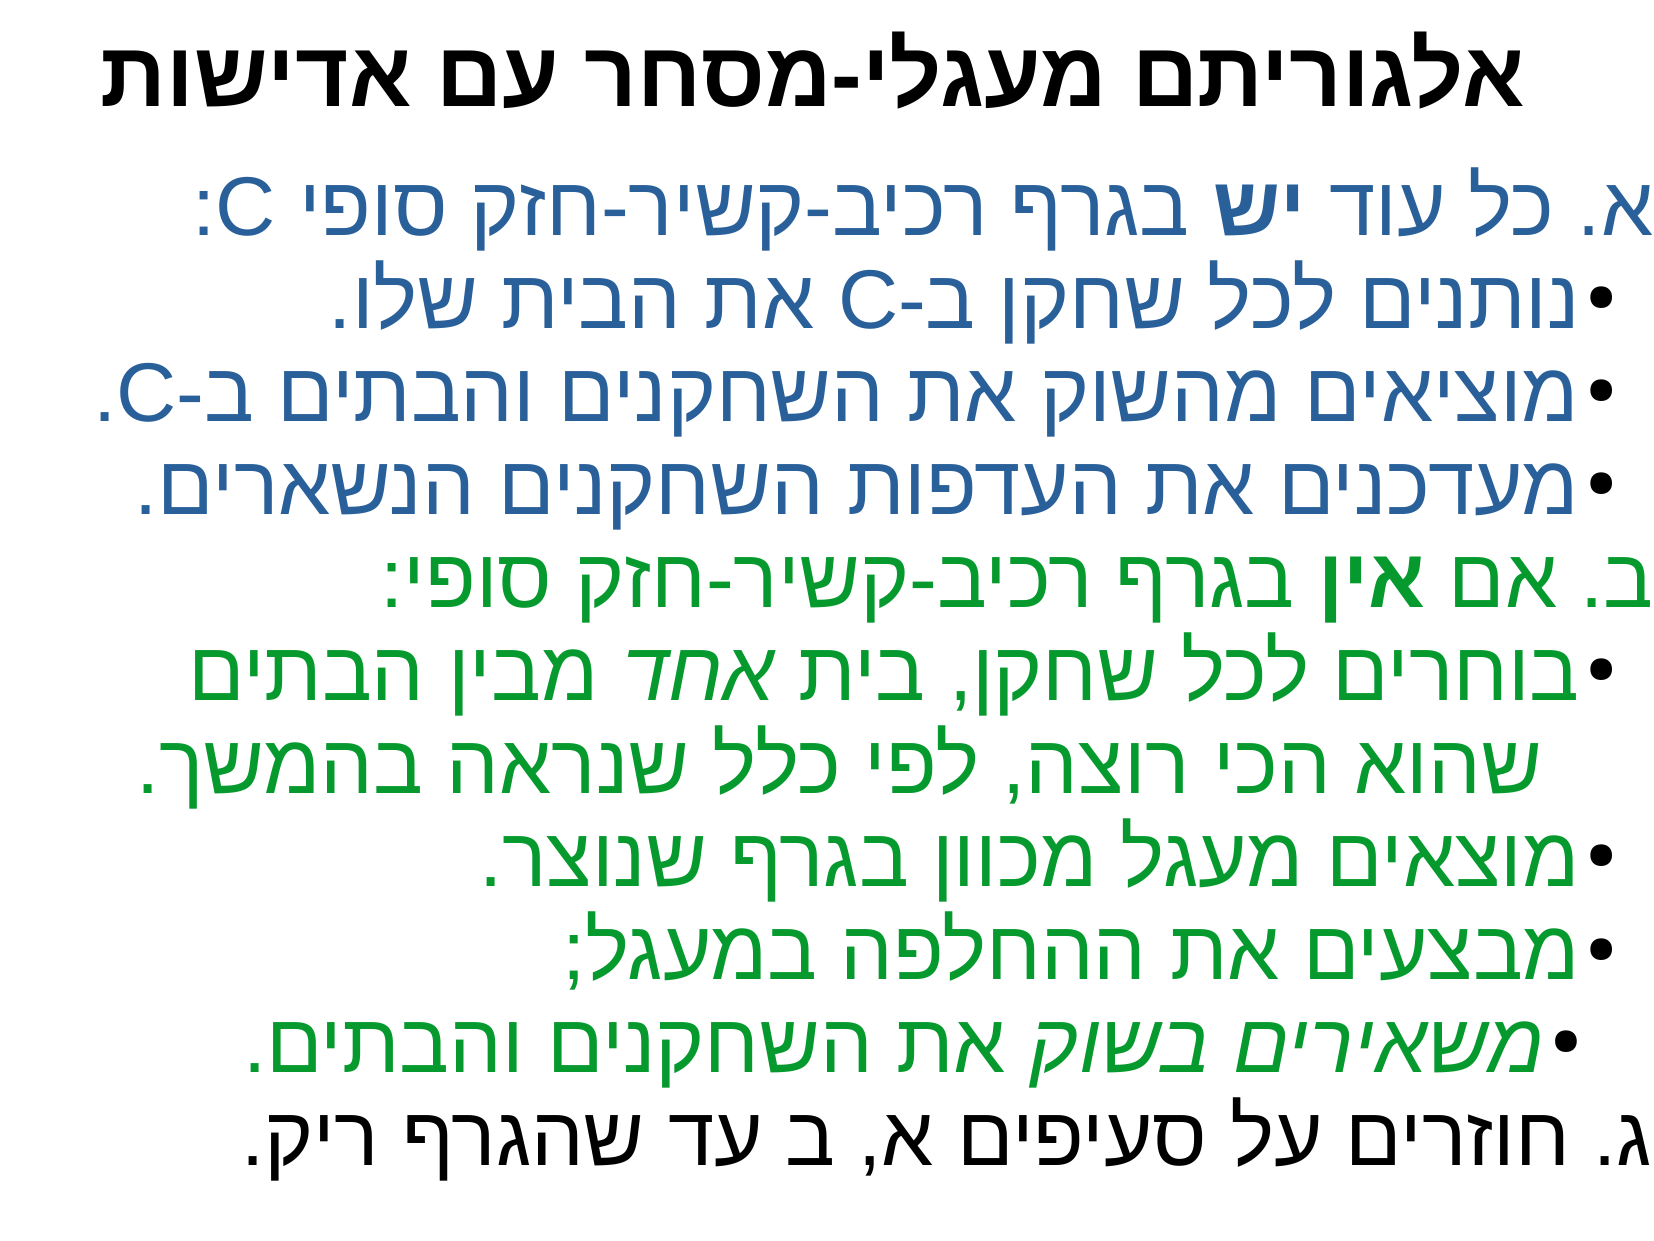

# אלגוריתם מעגלי-מסחר עם אדישות
א. כל עוד יש בגרף רכיב-קשיר-חזק סופי C:
נותנים לכל שחקן ב-C את הבית שלו.
מוציאים מהשוק את השחקנים והבתים ב-C.
מעדכנים את העדפות השחקנים הנשארים.
ב. אם אין בגרף רכיב-קשיר-חזק סופי:
בוחרים לכל שחקן, בית אחד מבין הבתים שהוא הכי רוצה, לפי כלל שנראה בהמשך.
מוצאים מעגל מכוון בגרף שנוצר.
מבצעים את ההחלפה במעגל;
משאירים בשוק את השחקנים והבתים.
ג. חוזרים על סעיפים א, ב עד שהגרף ריק.